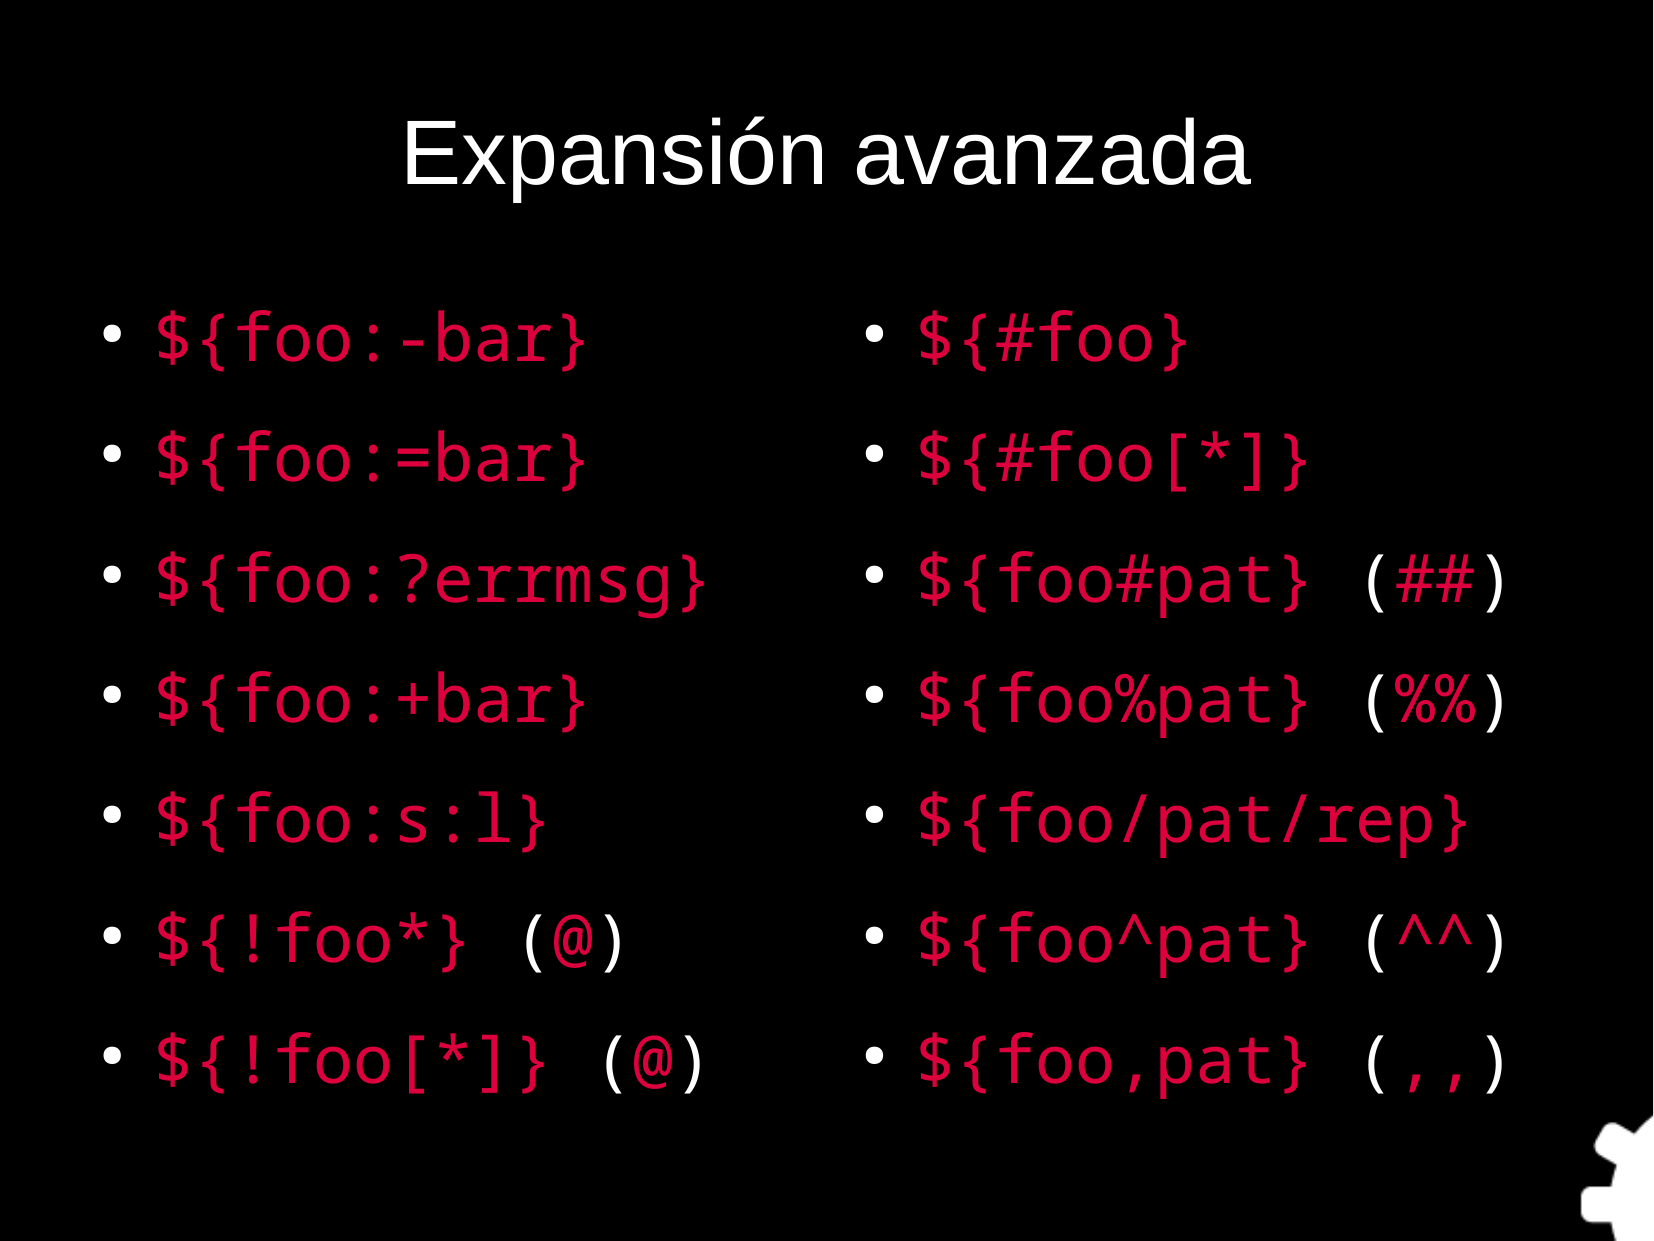

# Expansión avanzada
${foo:-bar}
${foo:=bar}
${foo:?errmsg}
${foo:+bar}
${foo:s:l}
${!foo*} (@)
${!foo[*]} (@)
${#foo}
${#foo[*]}
${foo#pat} (##)
${foo%pat} (%%)
${foo/pat/rep}
${foo^pat} (^^)
${foo,pat} (,,)